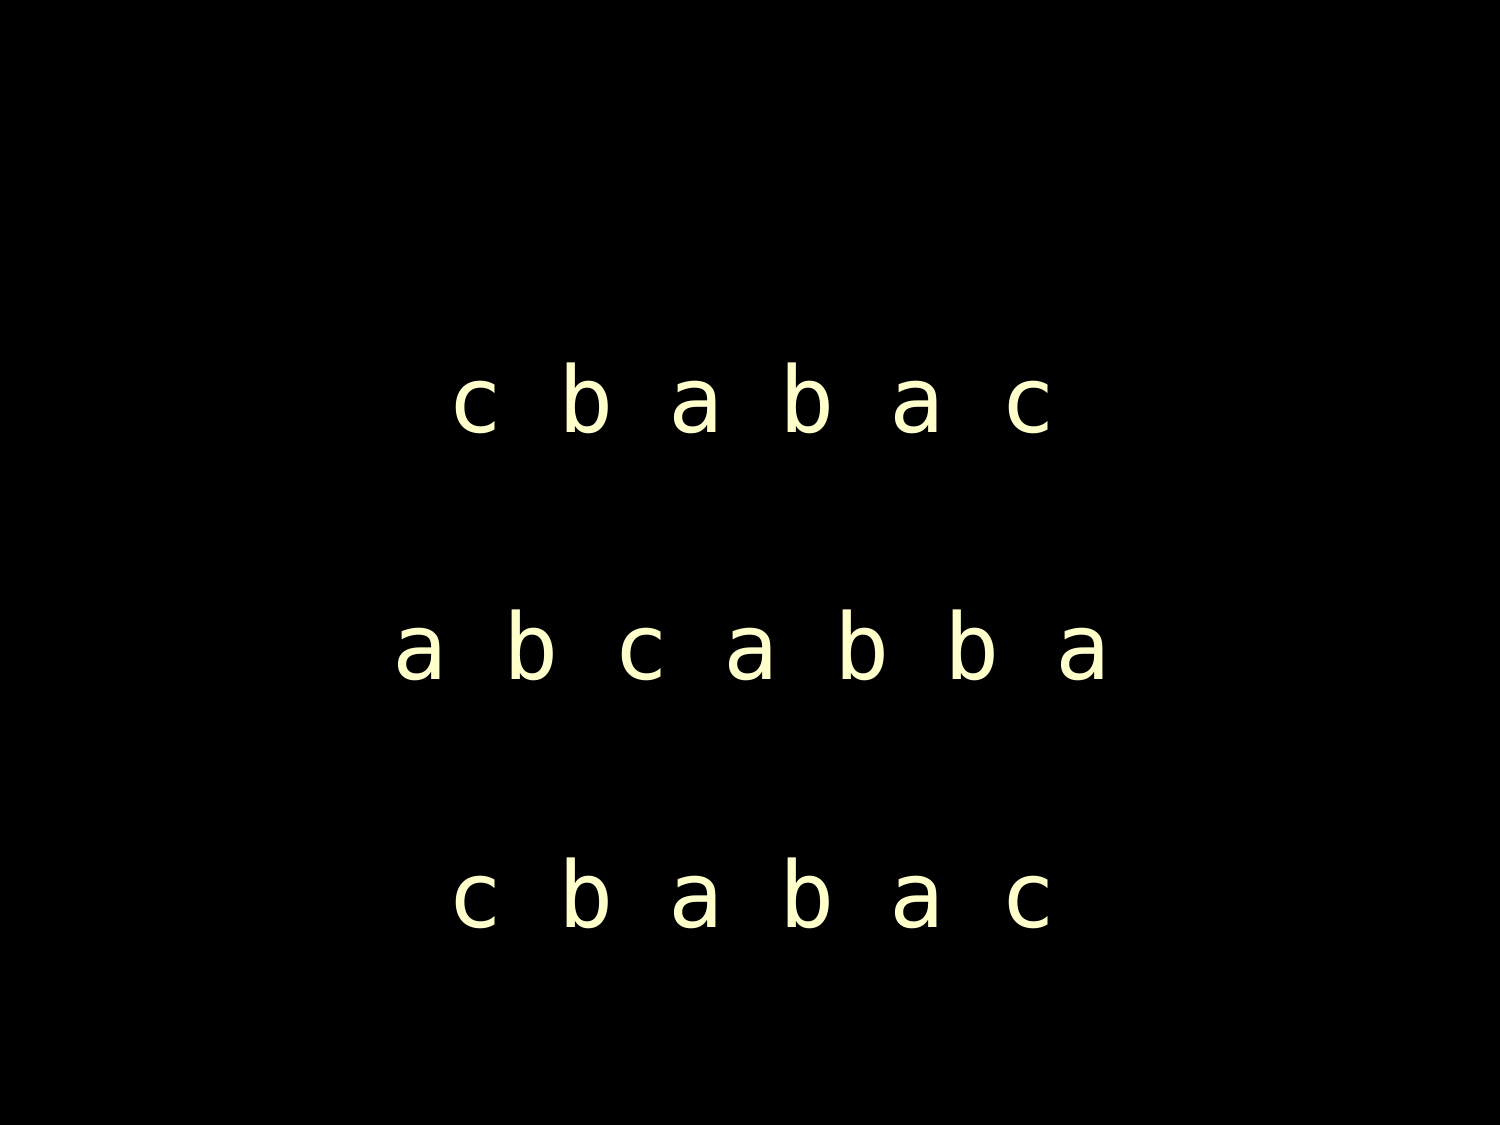

#
c b a b a c
a b c a b b a
c b a b a c